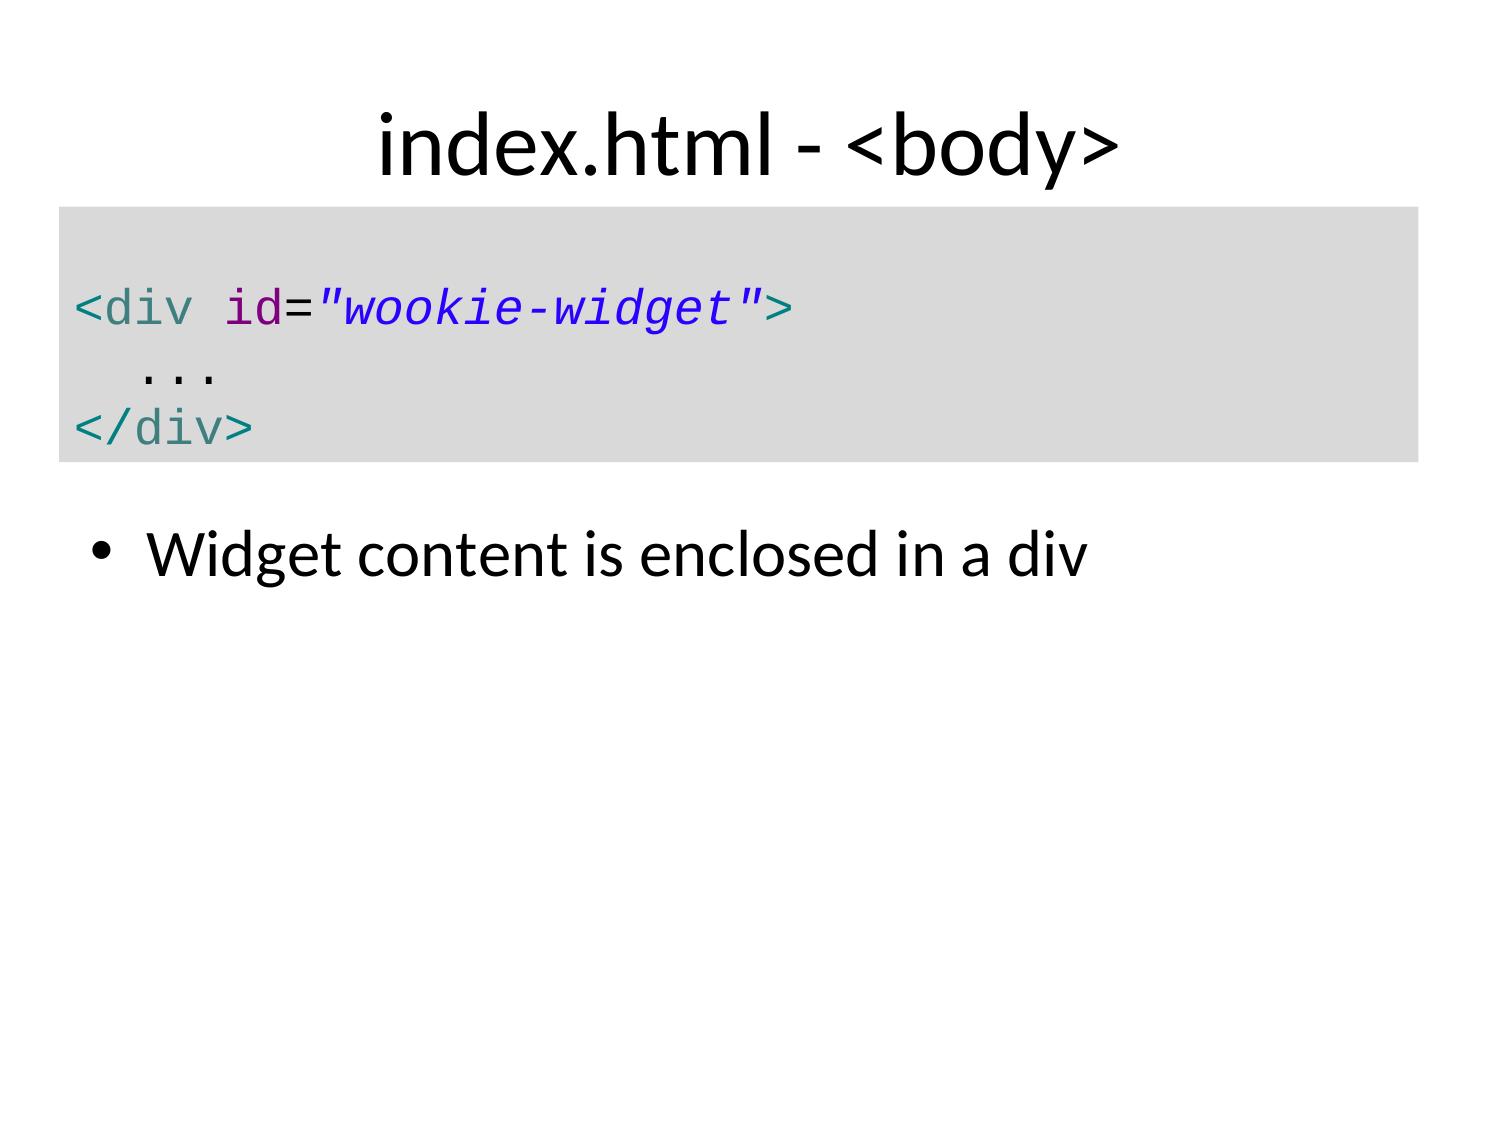

# index.html - <body>
<div id="wookie-widget">
 ...
</div>
Widget content is enclosed in a div